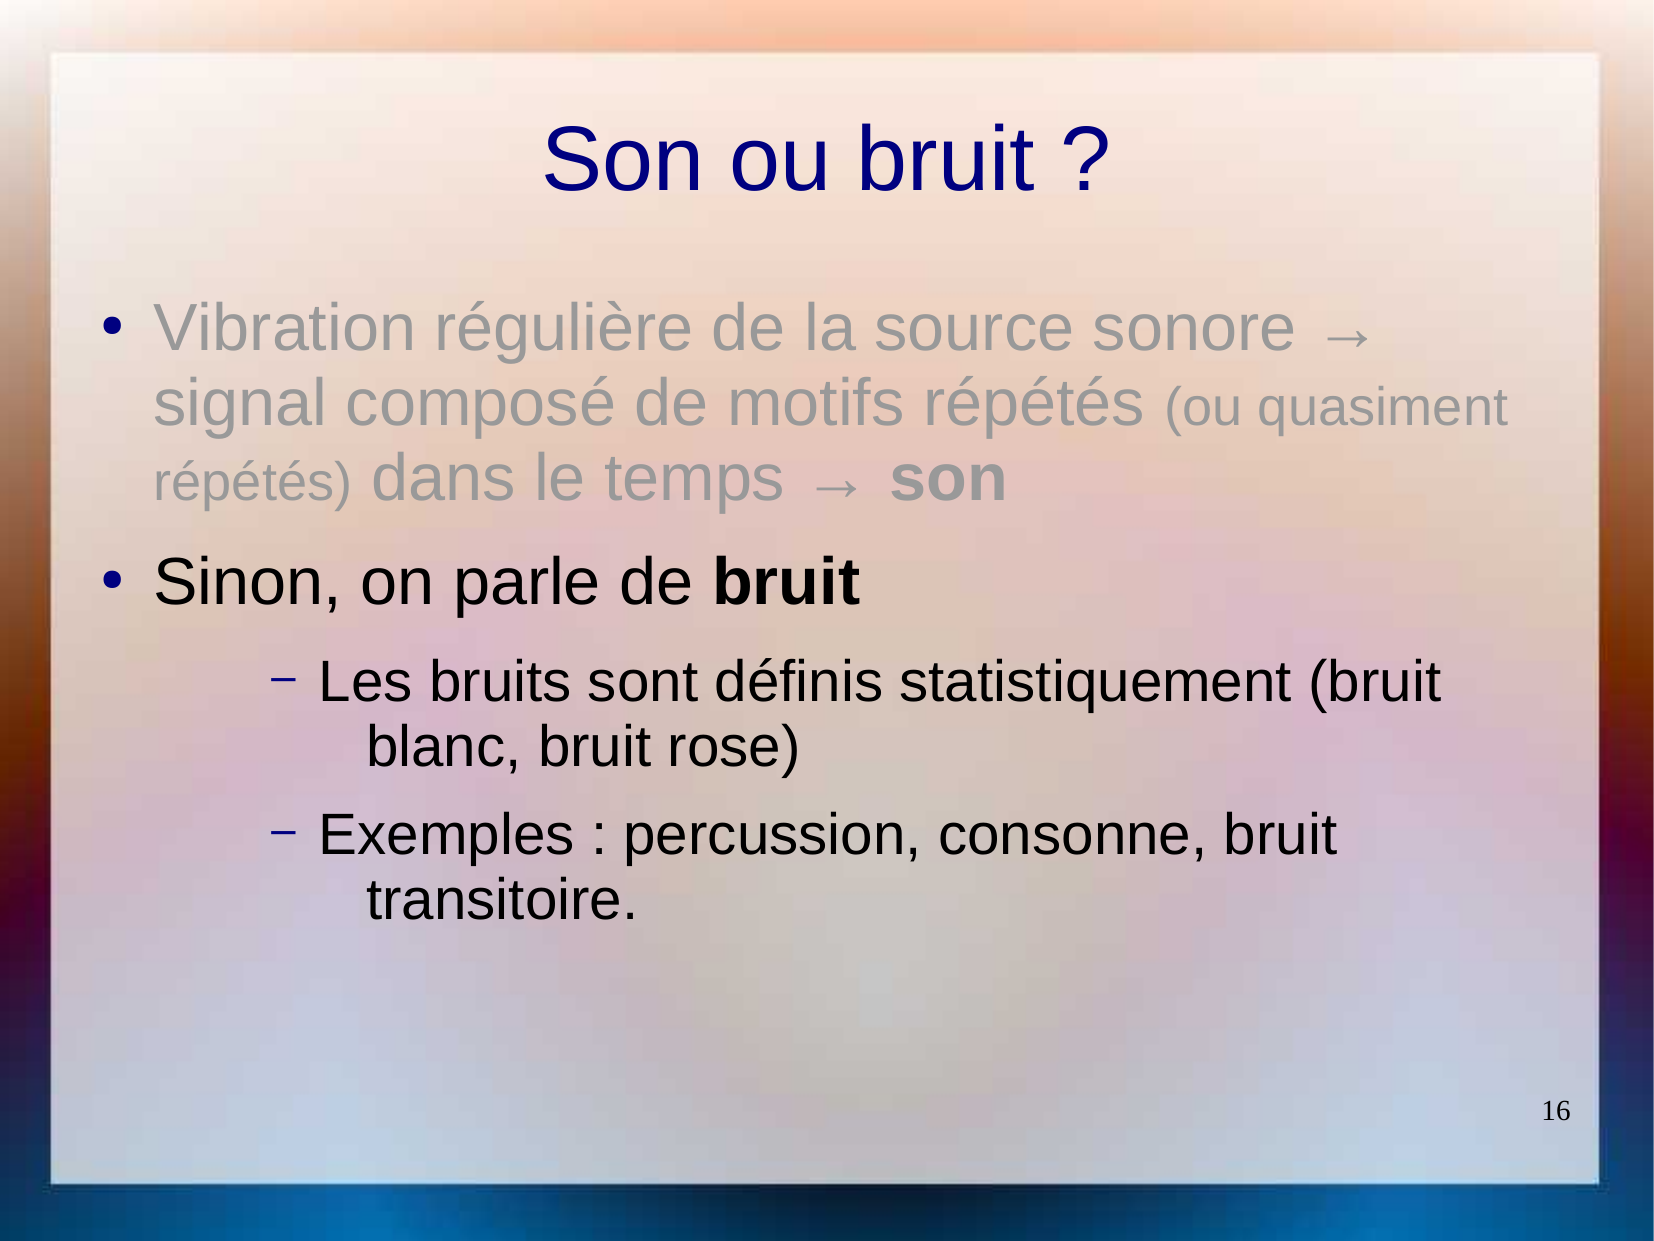

# Son ou bruit ?
Vibration régulière de la source sonore → signal composé de motifs répétés (ou quasiment répétés) dans le temps → son
Sinon, on parle de bruit
Les bruits sont définis statistiquement (bruit blanc, bruit rose)
Exemples : percussion, consonne, bruit transitoire.
16